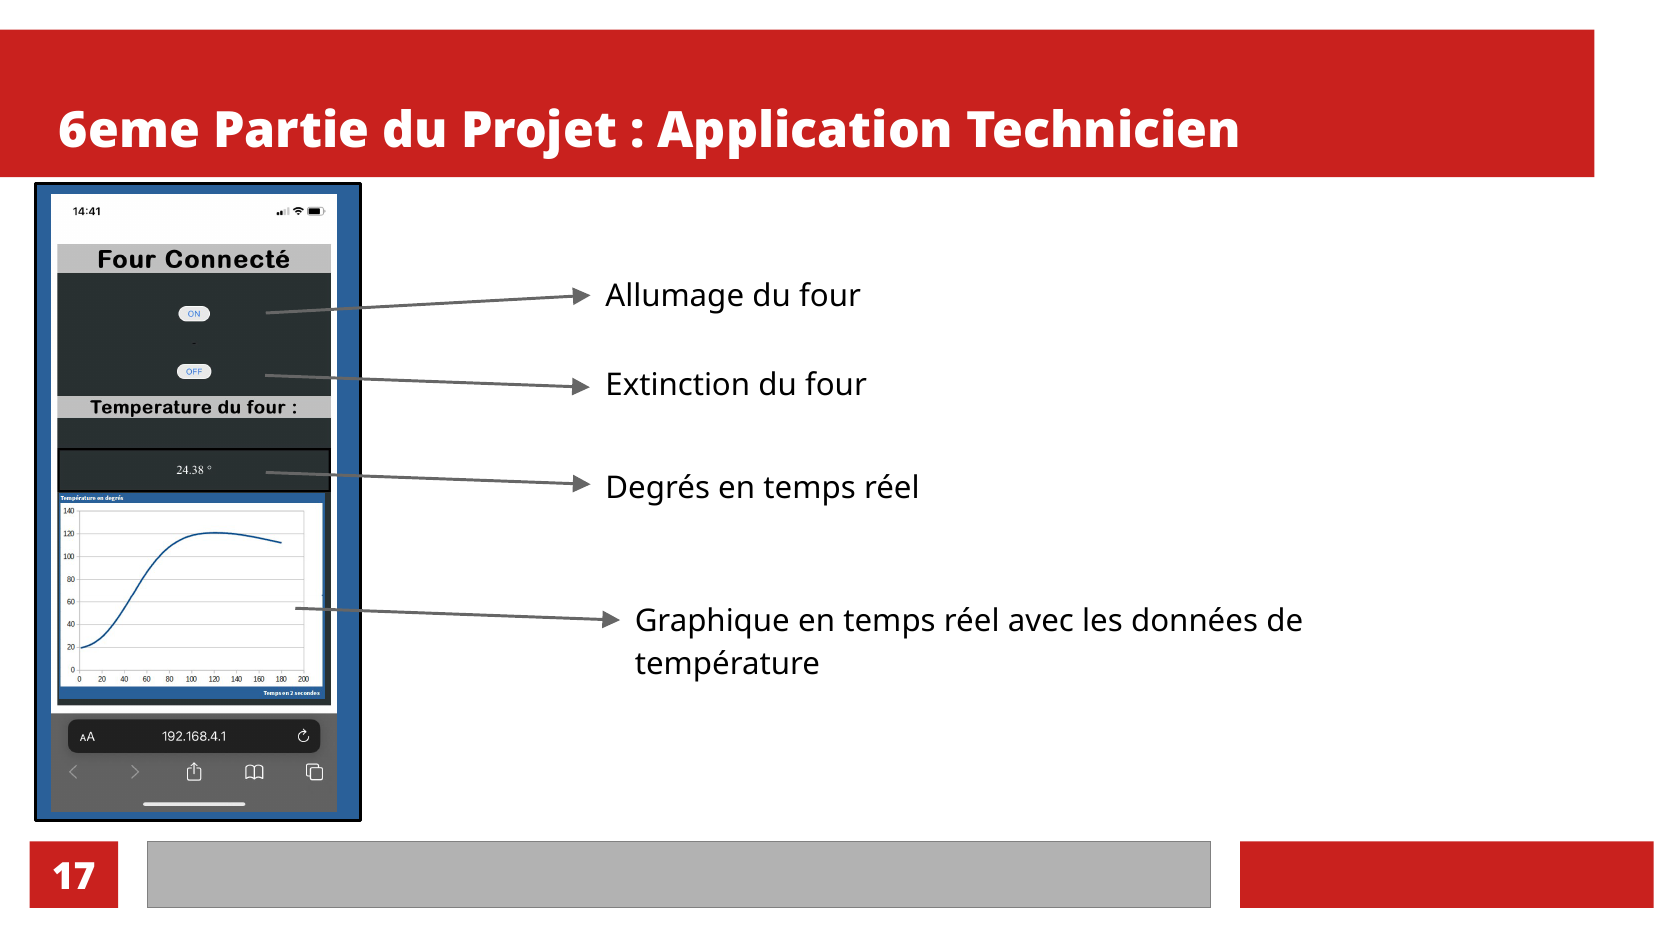

# 6eme Partie du Projet : Application Technicien
Allumage du four
Extinction du four
Degrés en temps réel
Graphique en temps réel avec les données de température
17